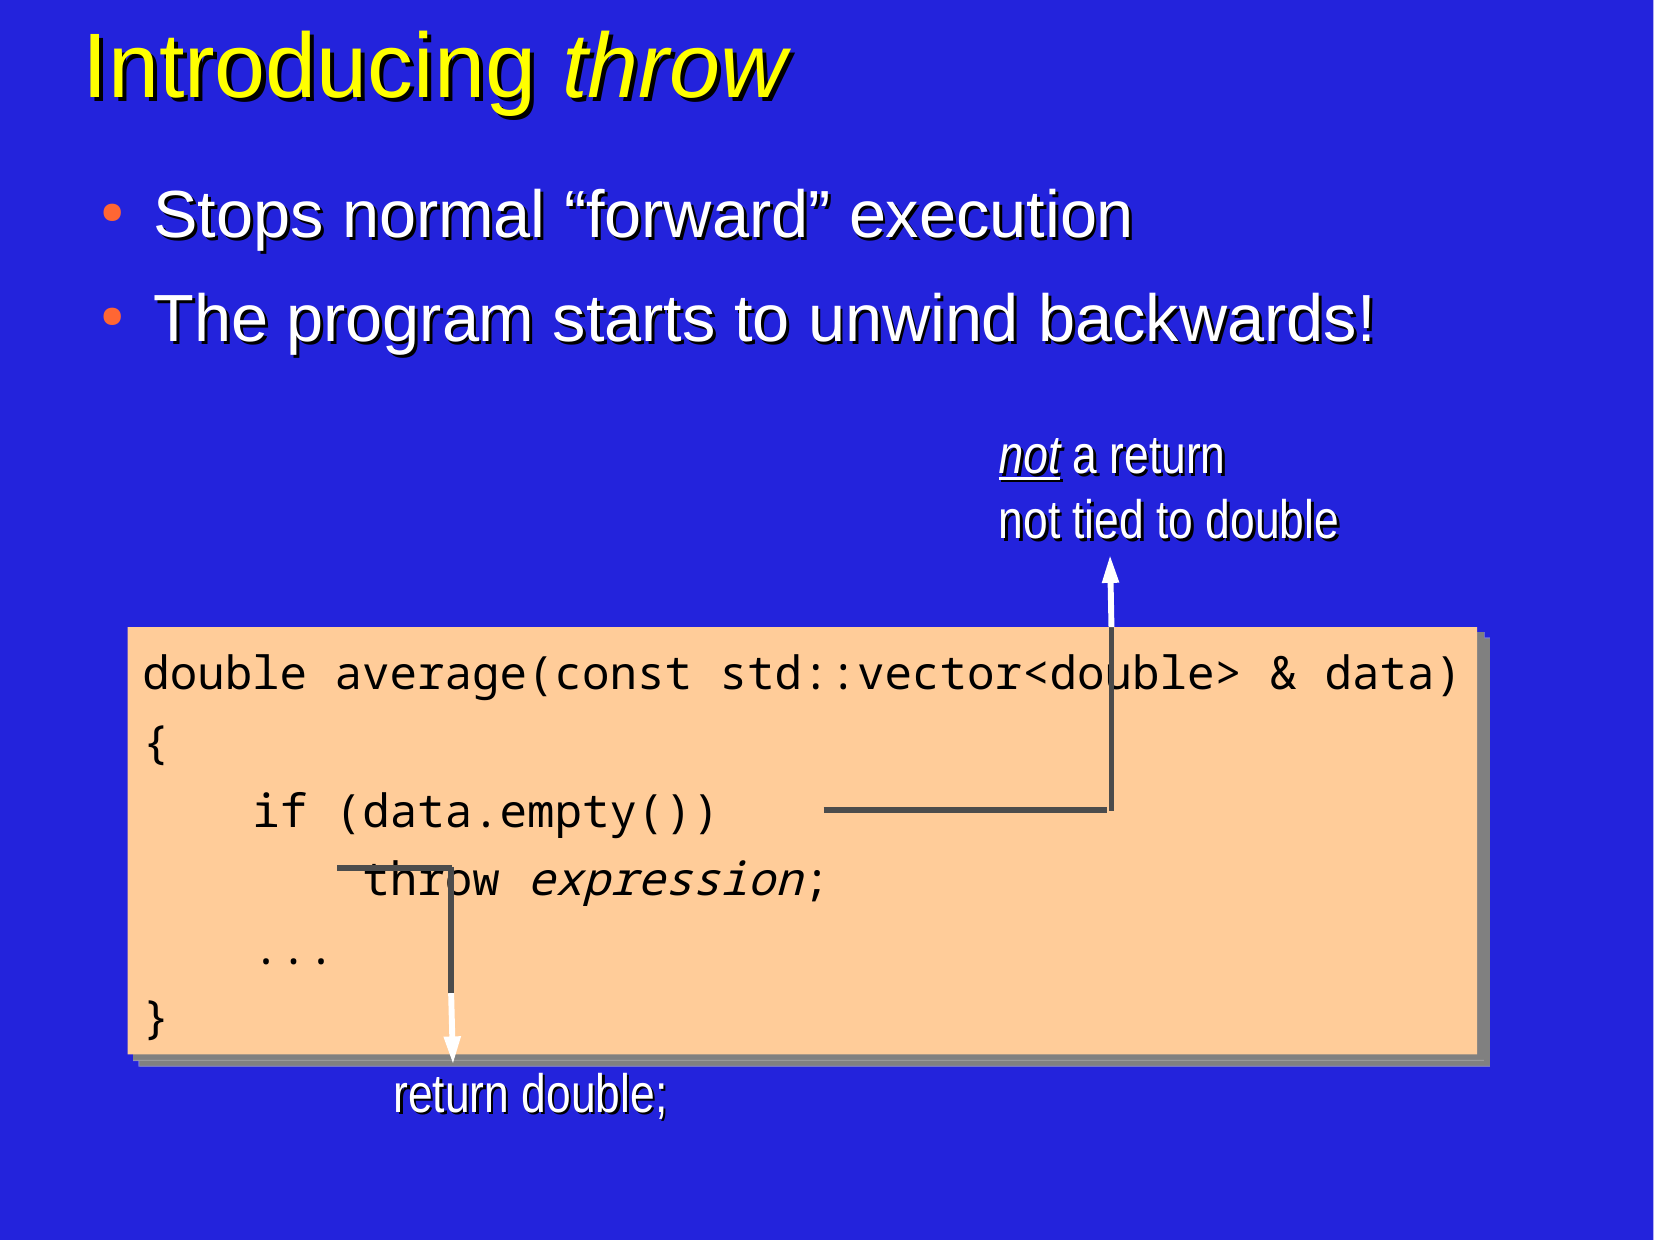

# Introducing throw
Stops normal “forward” execution
The program starts to unwind backwards!
not a return
not tied to double
double average(const std::vector<double> & data)
{
 if (data.empty())
 throw expression;
 ...
}
return double;